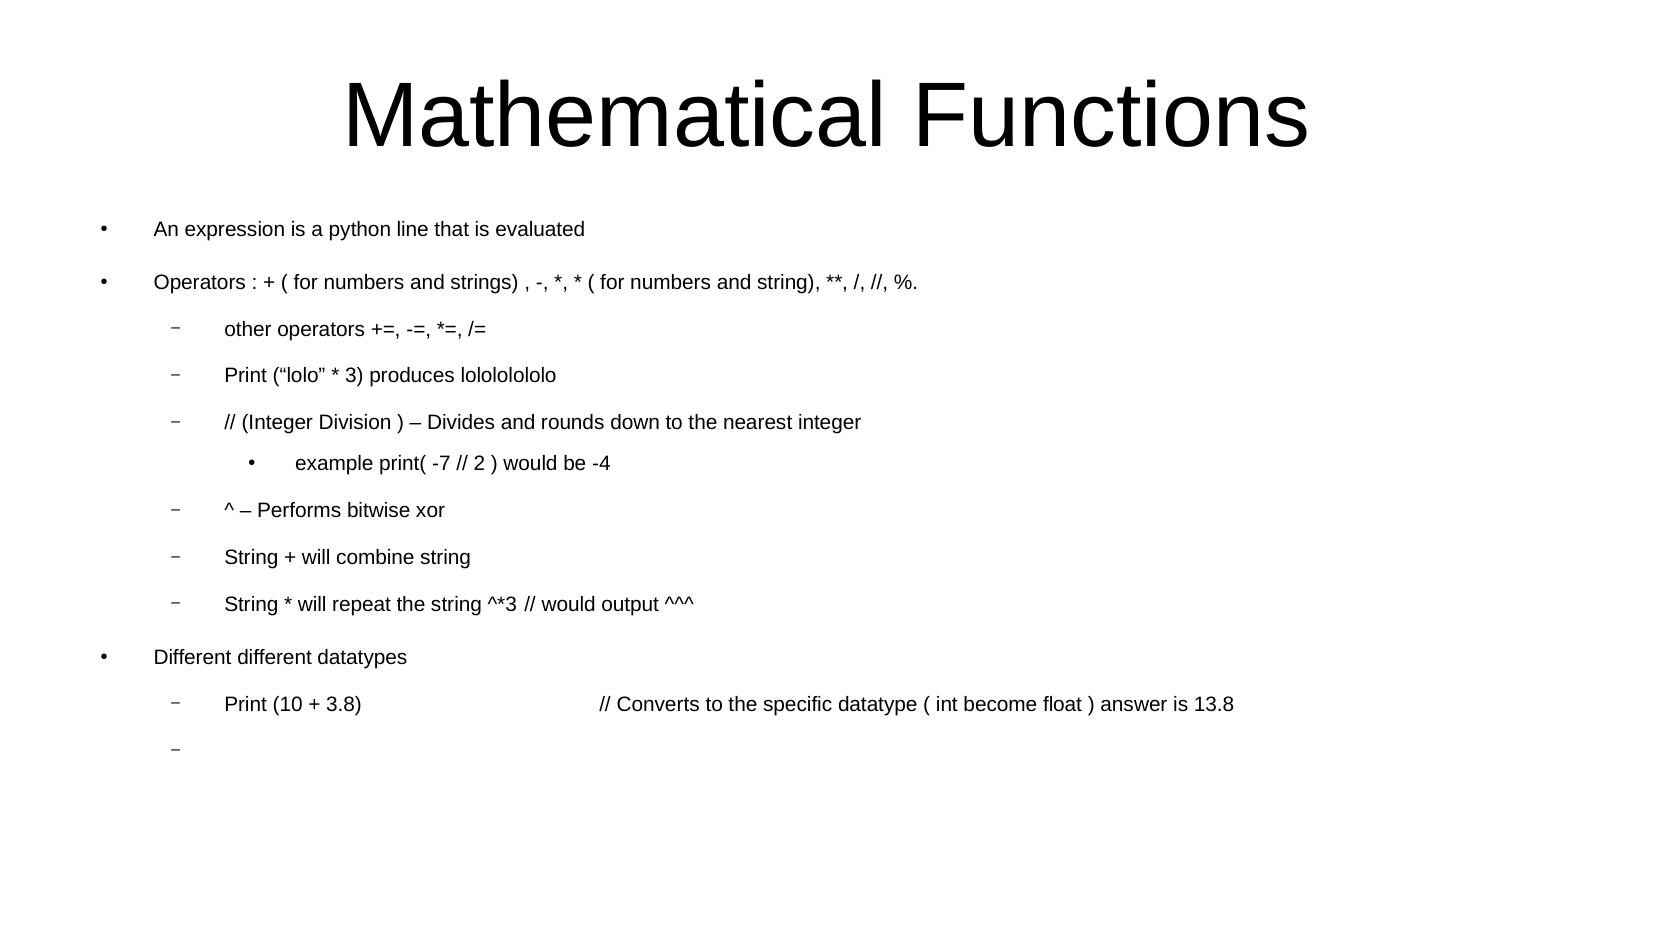

# Mathematical Functions
An expression is a python line that is evaluated
Operators : + ( for numbers and strings) , -, *, * ( for numbers and string), **, /, //, %.
other operators +=, -=, *=, /=
Print (“lolo” * 3) produces lolololololo
// (Integer Division ) – Divides and rounds down to the nearest integer
example print( -7 // 2 ) would be -4
^ – Performs bitwise xor
String + will combine string
String * will repeat the string ^*3	// would output ^^^
Different different datatypes
Print (10 + 3.8)				// Converts to the specific datatype ( int become float ) answer is 13.8